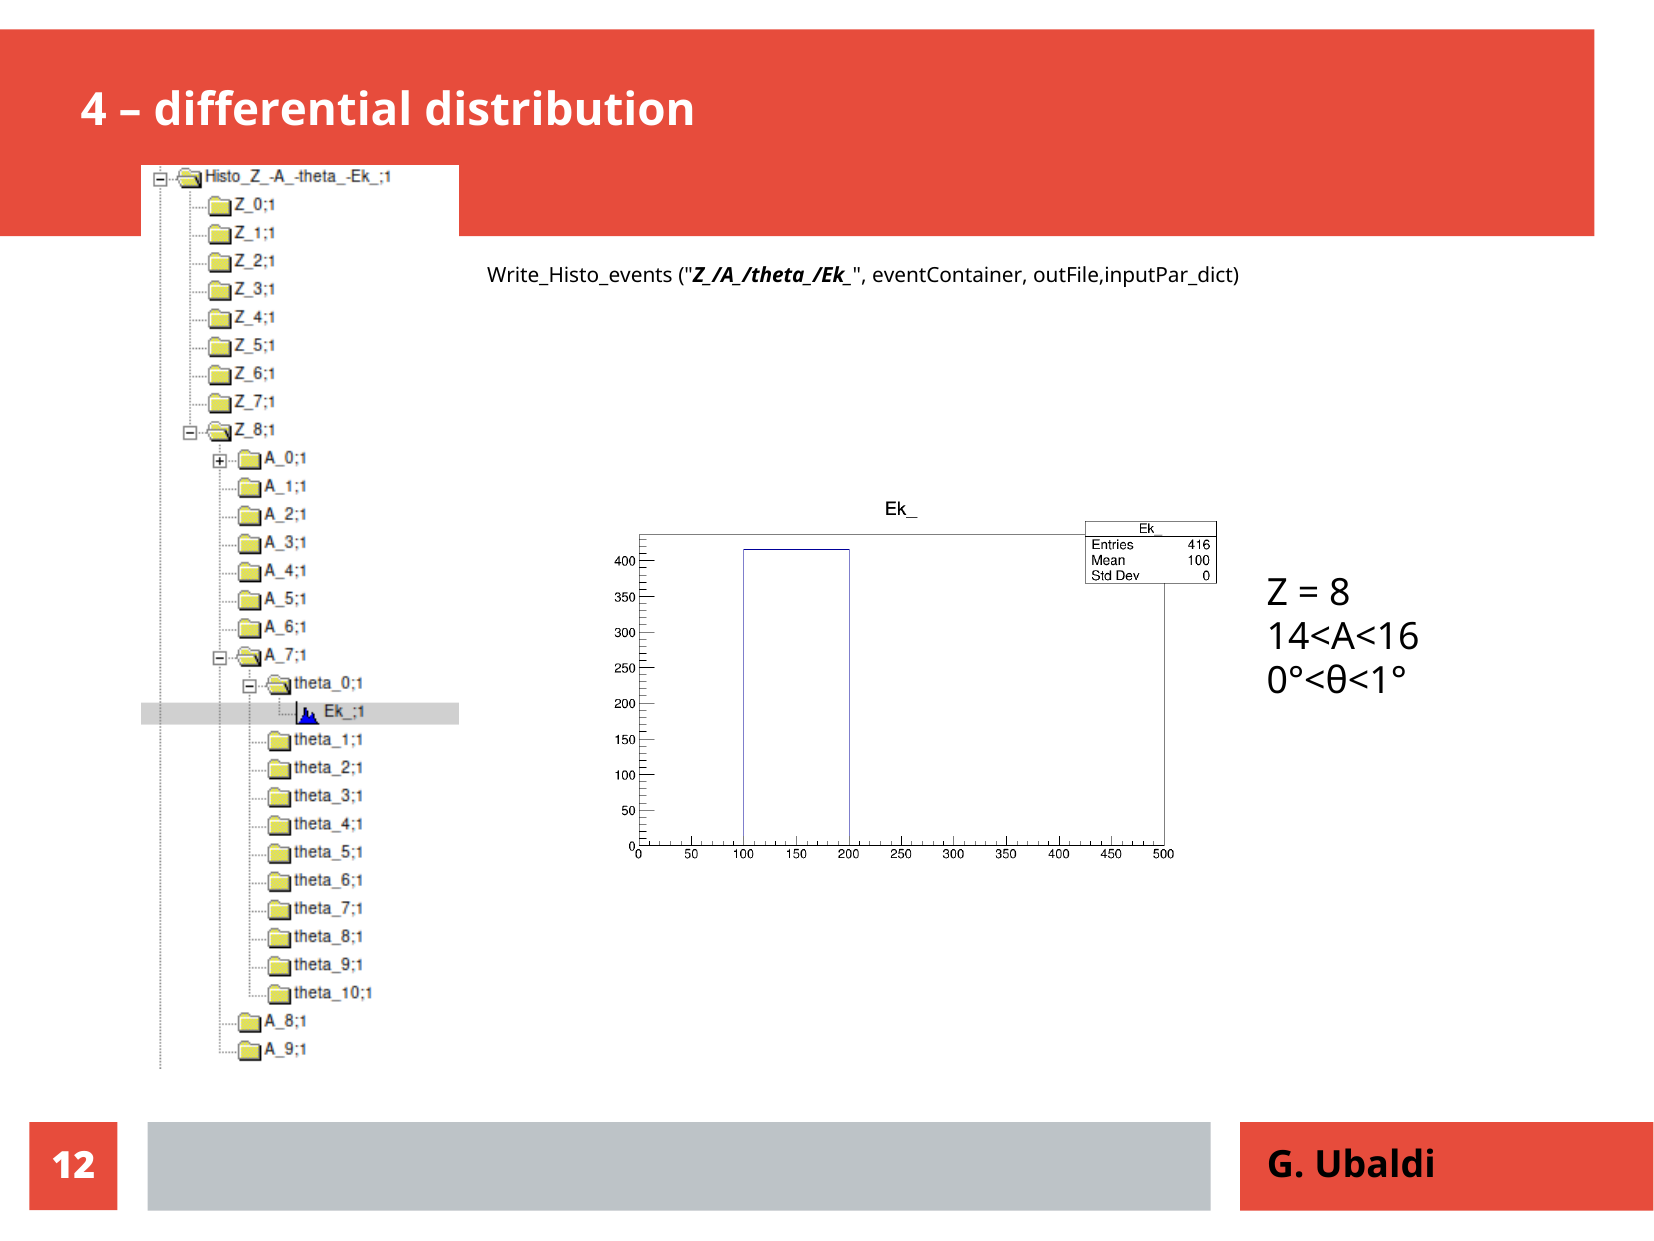

4 – differential distribution
Write_Histo_events ("Z_/A_/theta_/Ek_", eventContainer, outFile,inputPar_dict)
Z = 8
14<A<16
0°<θ<1°
12
G. Ubaldi